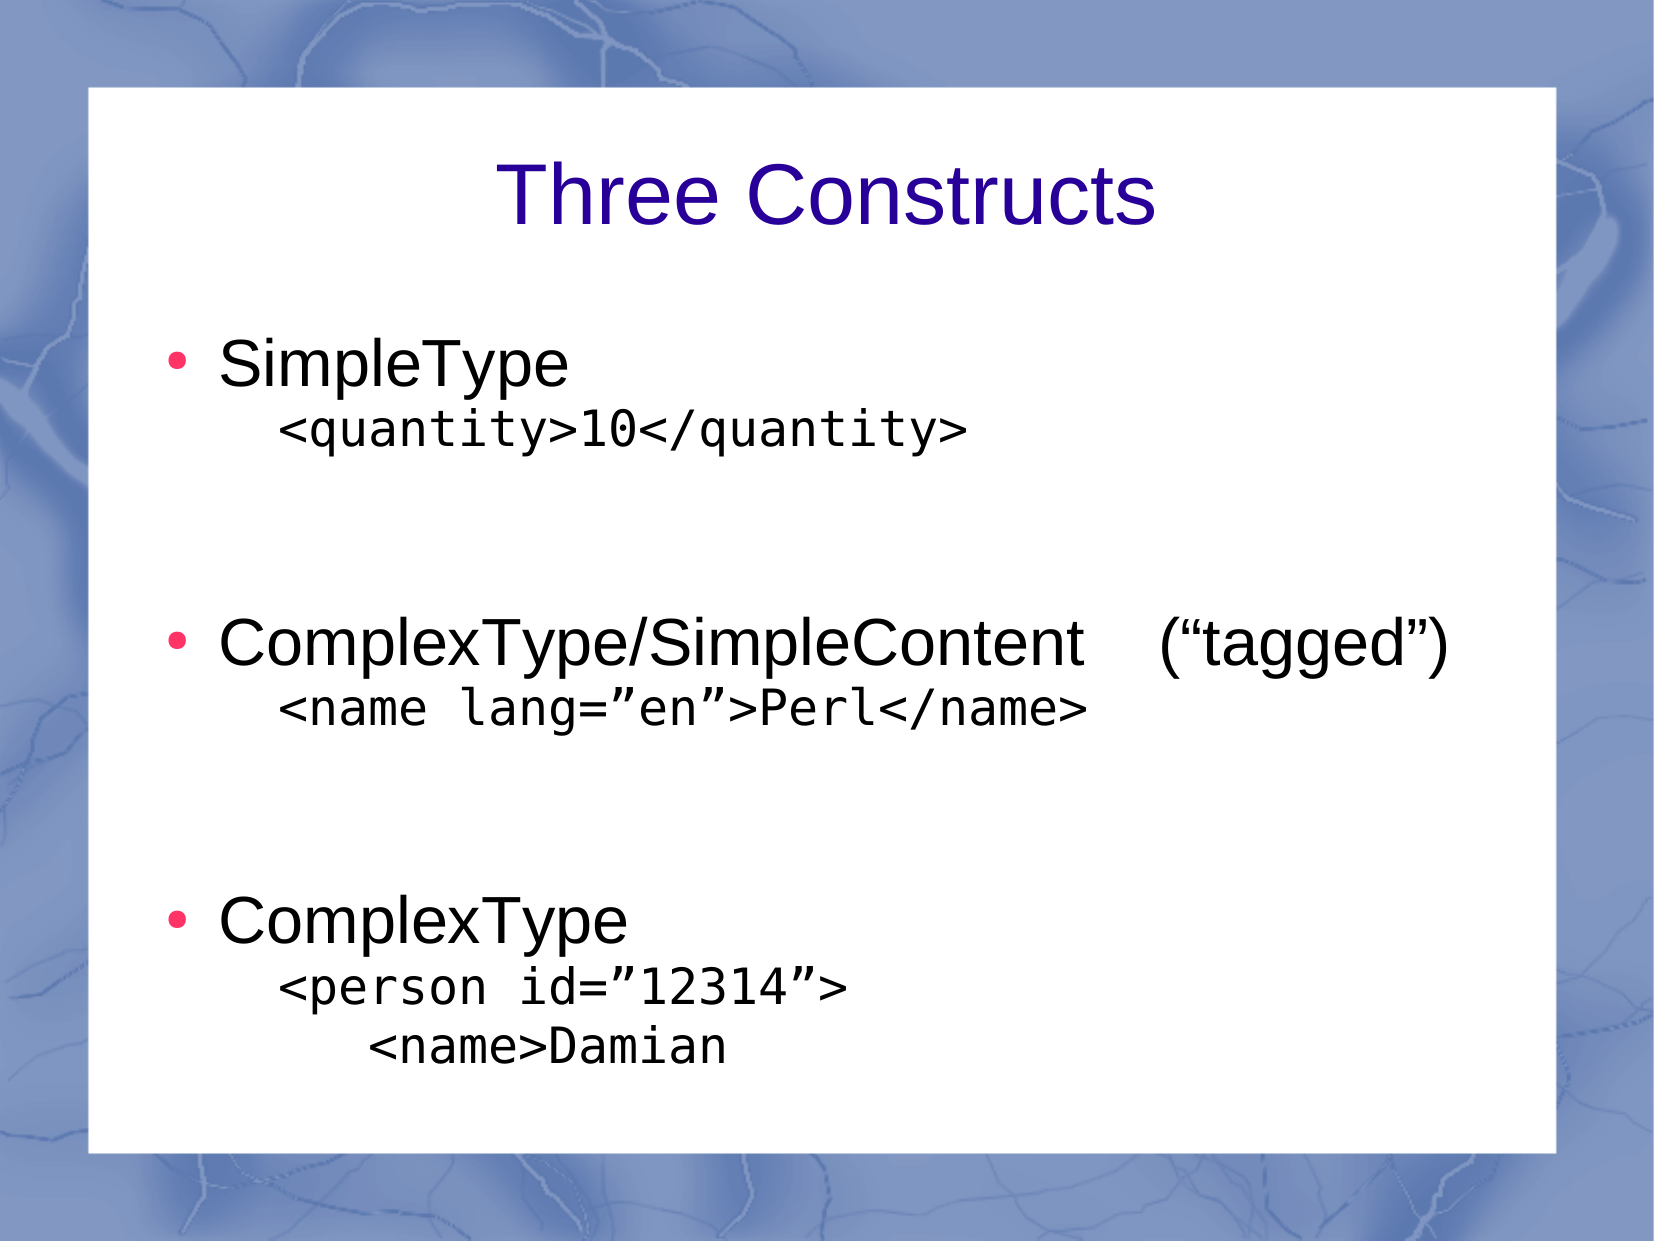

# Three Constructs
SimpleType
 <quantity>10</quantity>
ComplexType/SimpleContent (“tagged”)
 <name lang=”en”>Perl</name>
ComplexType
 <person id=”12314”>
 <name>Damian